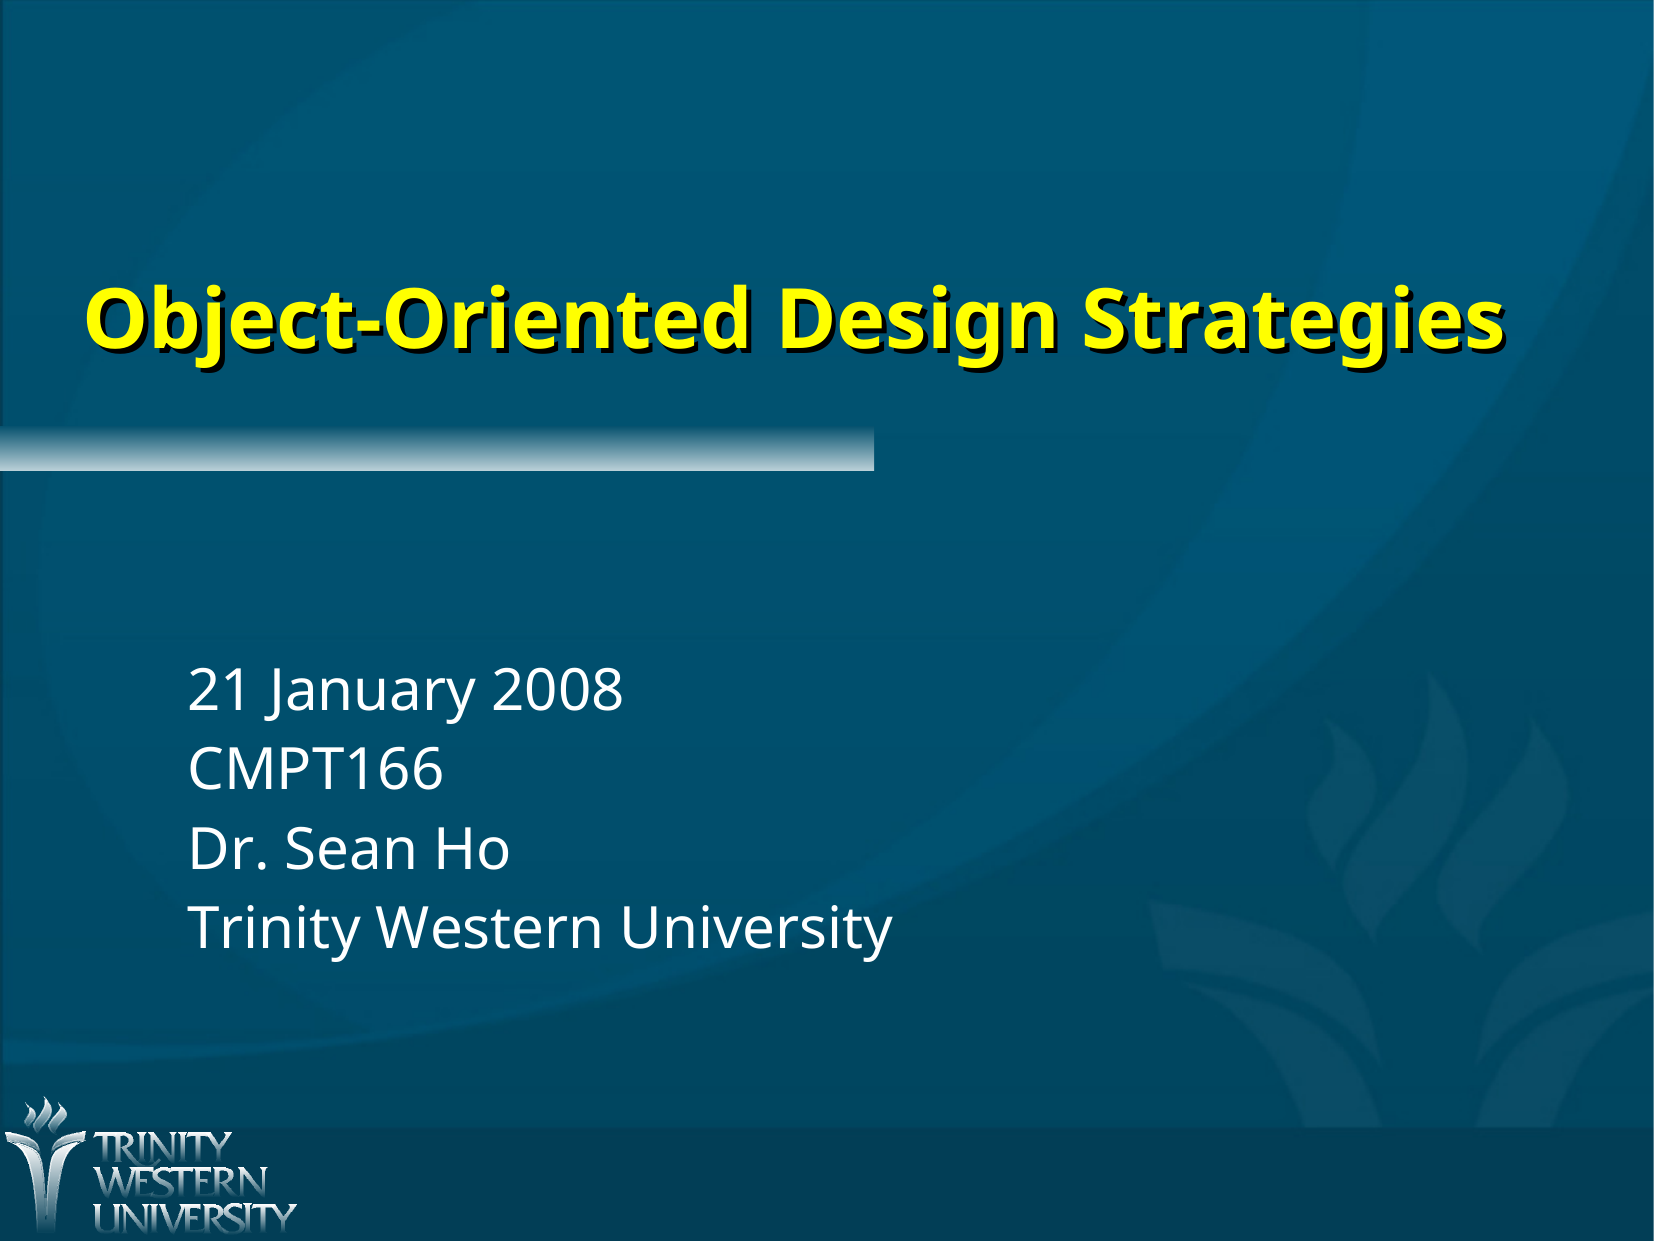

# Object-Oriented Design Strategies
21 January 2008
CMPT166
Dr. Sean Ho
Trinity Western University